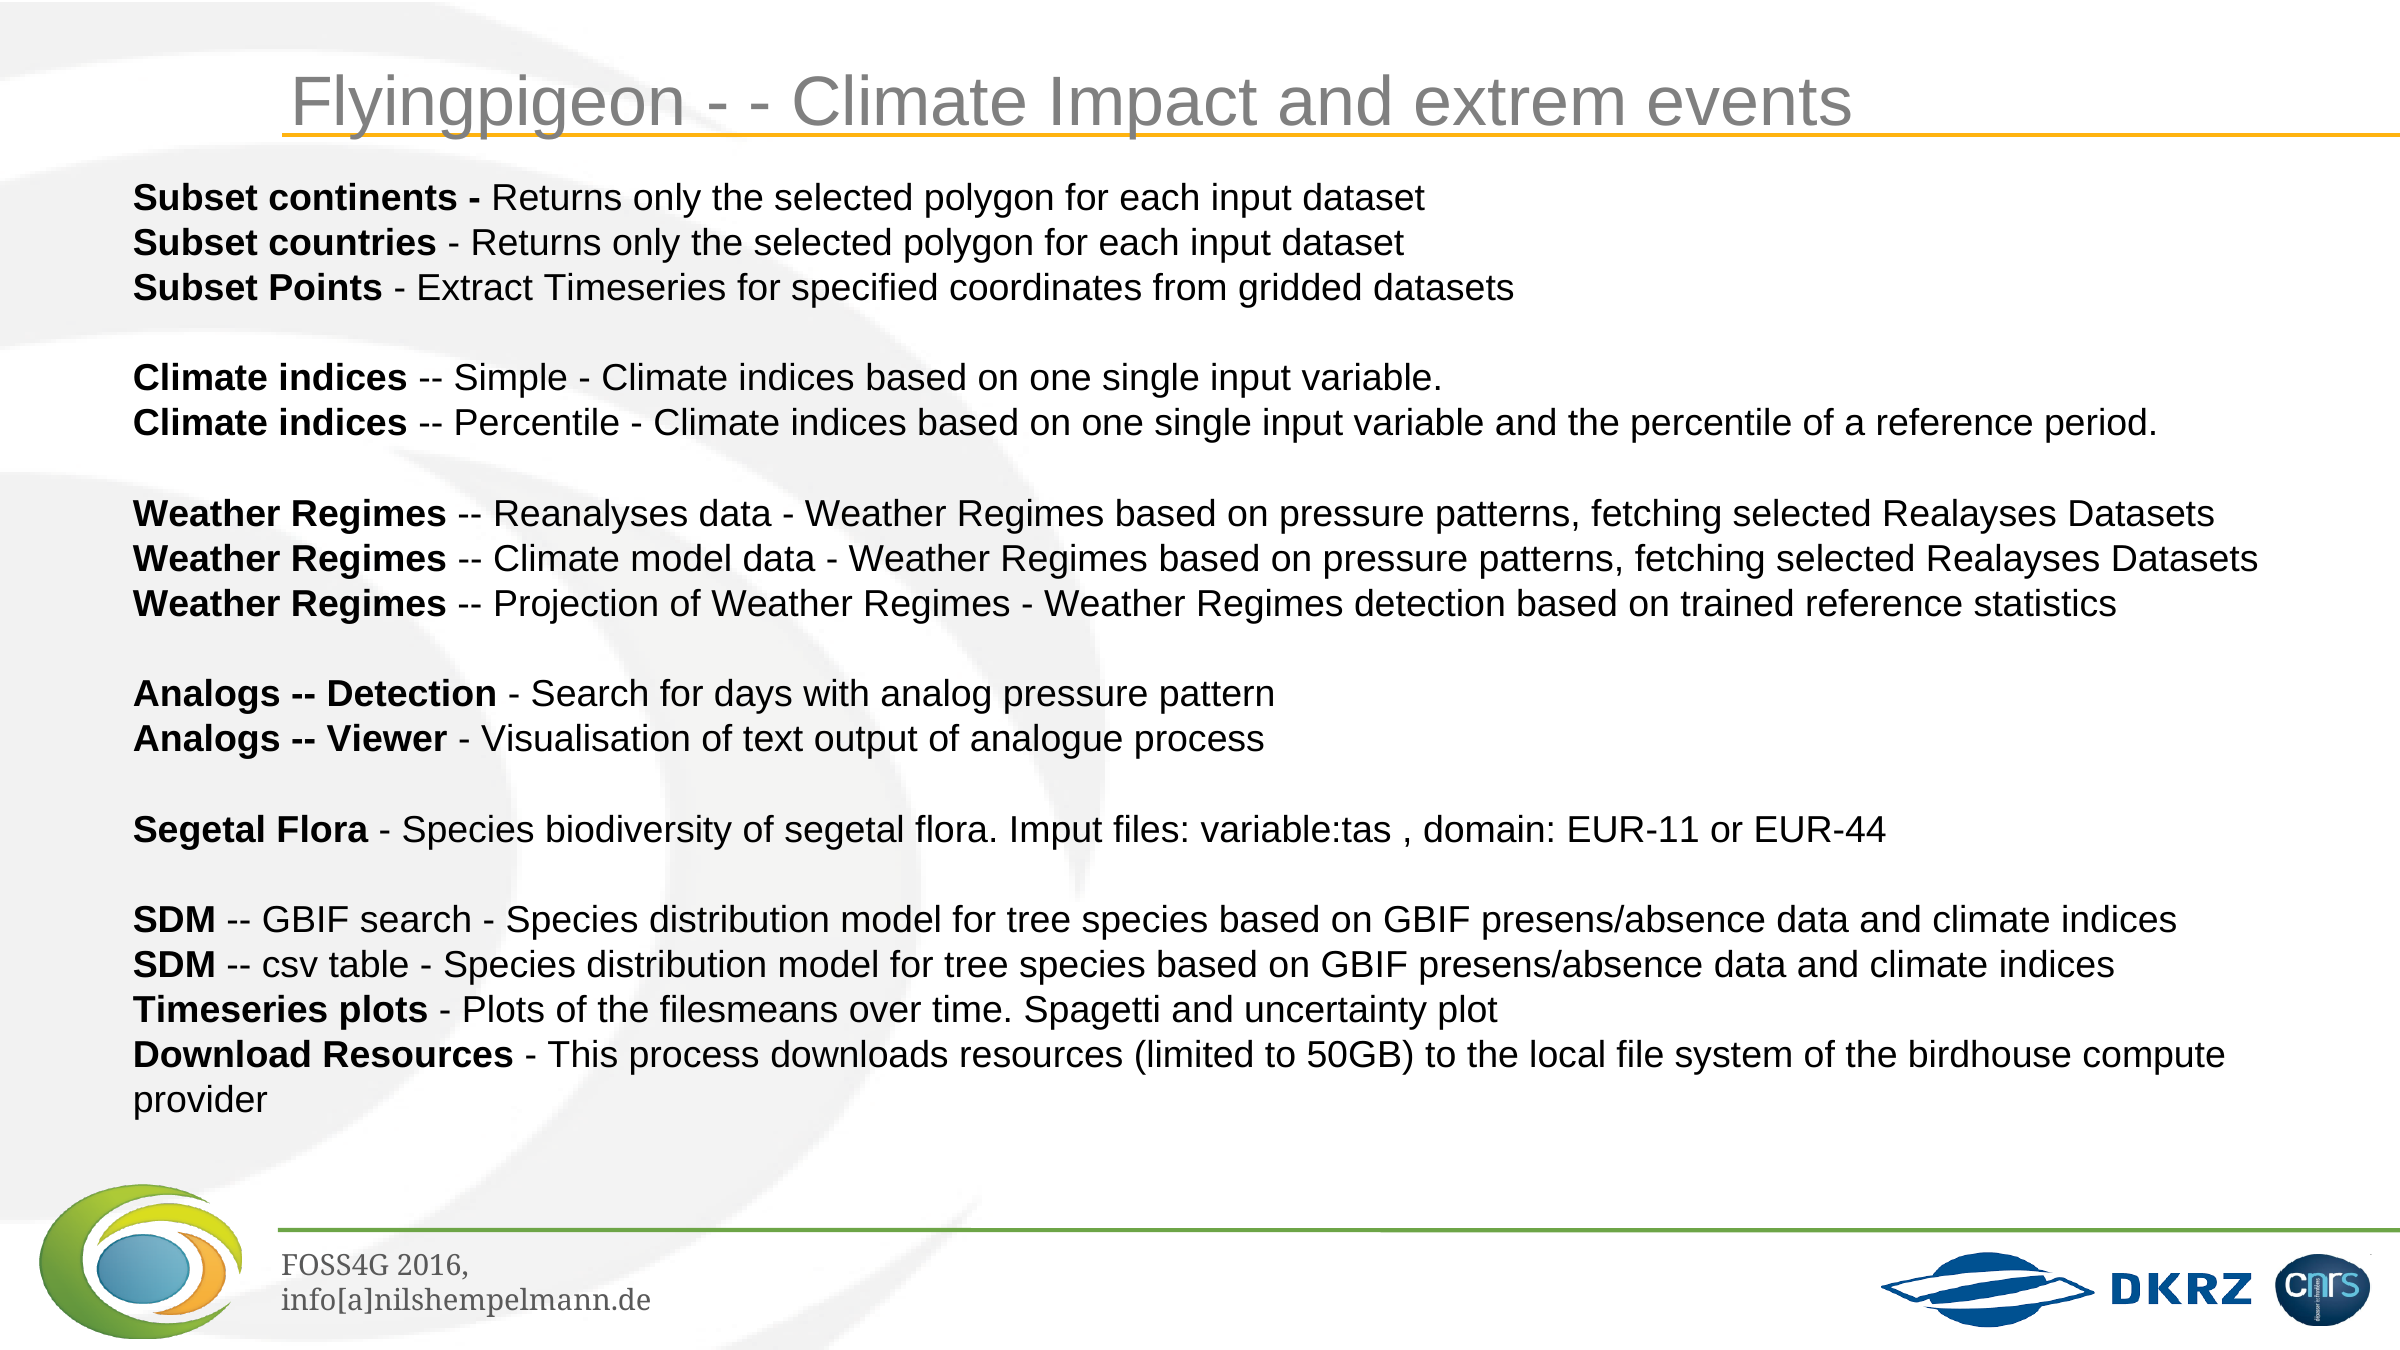

# Flyingpigeon - - Climate Impact and extrem events
Subset continents - Returns only the selected polygon for each input dataset
Subset countries - Returns only the selected polygon for each input dataset
Subset Points - Extract Timeseries for specified coordinates from gridded datasets
Climate indices -- Simple - Climate indices based on one single input variable.
Climate indices -- Percentile - Climate indices based on one single input variable and the percentile of a reference period.
Weather Regimes -- Reanalyses data - Weather Regimes based on pressure patterns, fetching selected Realayses Datasets
Weather Regimes -- Climate model data - Weather Regimes based on pressure patterns, fetching selected Realayses Datasets
Weather Regimes -- Projection of Weather Regimes - Weather Regimes detection based on trained reference statistics
Analogs -- Detection - Search for days with analog pressure pattern
Analogs -- Viewer - Visualisation of text output of analogue process
Segetal Flora - Species biodiversity of segetal flora. Imput files: variable:tas , domain: EUR-11 or EUR-44
SDM -- GBIF search - Species distribution model for tree species based on GBIF presens/absence data and climate indices
SDM -- csv table - Species distribution model for tree species based on GBIF presens/absence data and climate indices
Timeseries plots - Plots of the filesmeans over time. Spagetti and uncertainty plot
Download Resources - This process downloads resources (limited to 50GB) to the local file system of the birdhouse compute provider